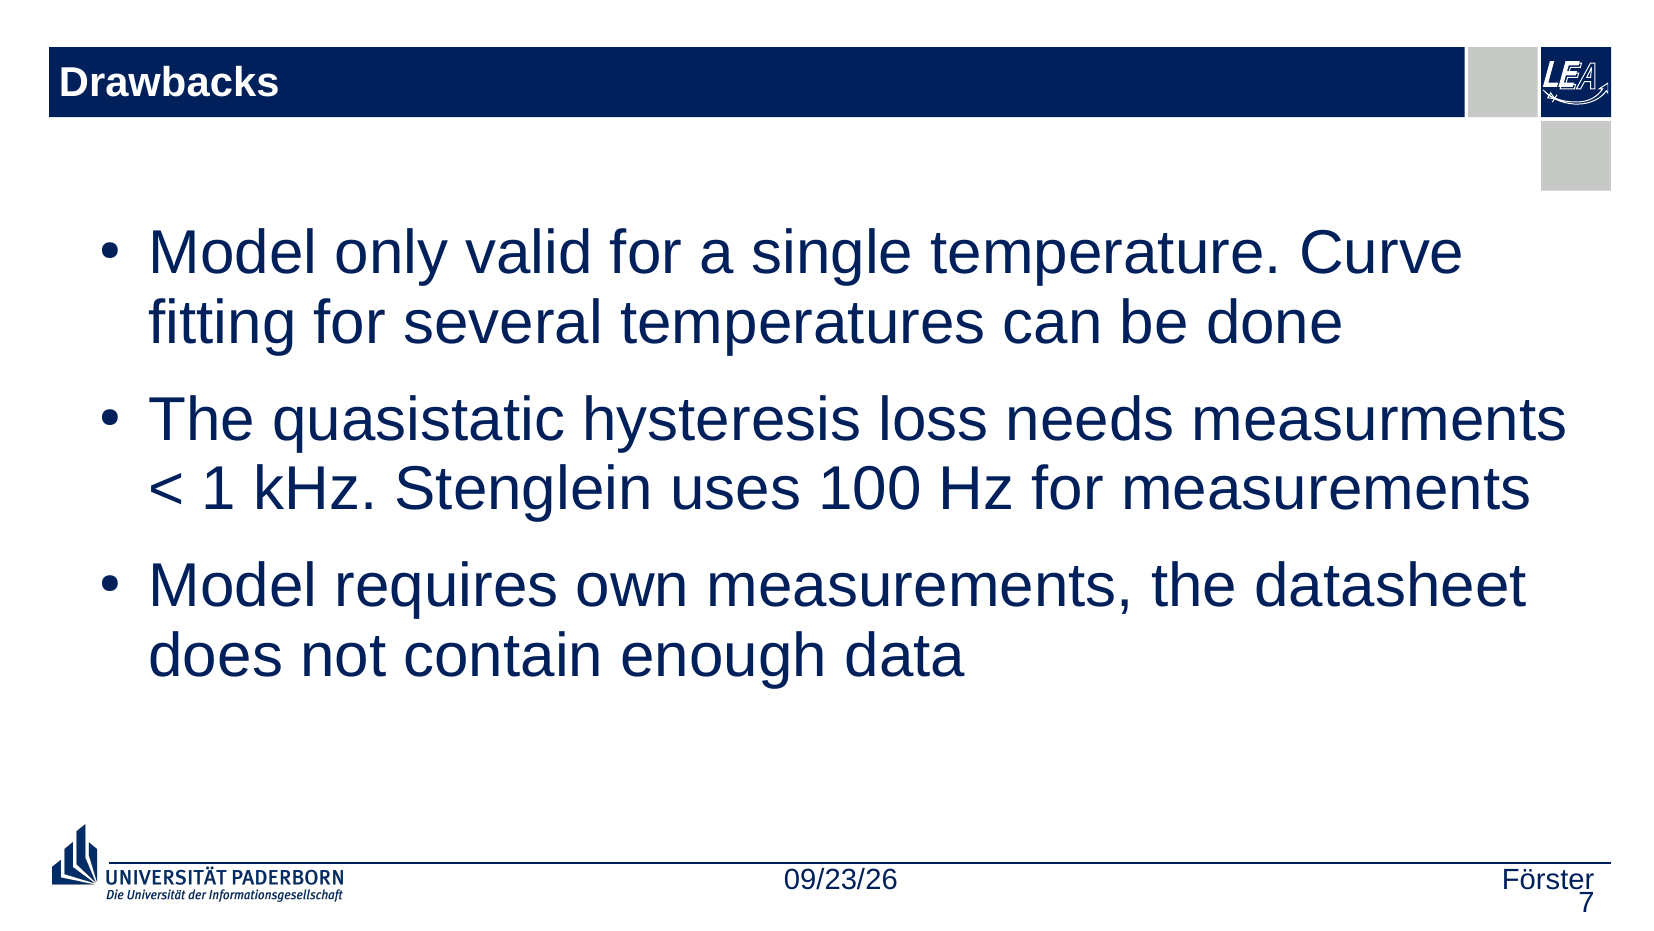

# Drawbacks
Model only valid for a single temperature. Curve fitting for several temperatures can be done
The quasistatic hysteresis loss needs measurments < 1 kHz. Stenglein uses 100 Hz for measurements
Model requires own measurements, the datasheet does not contain enough data
Förster
7